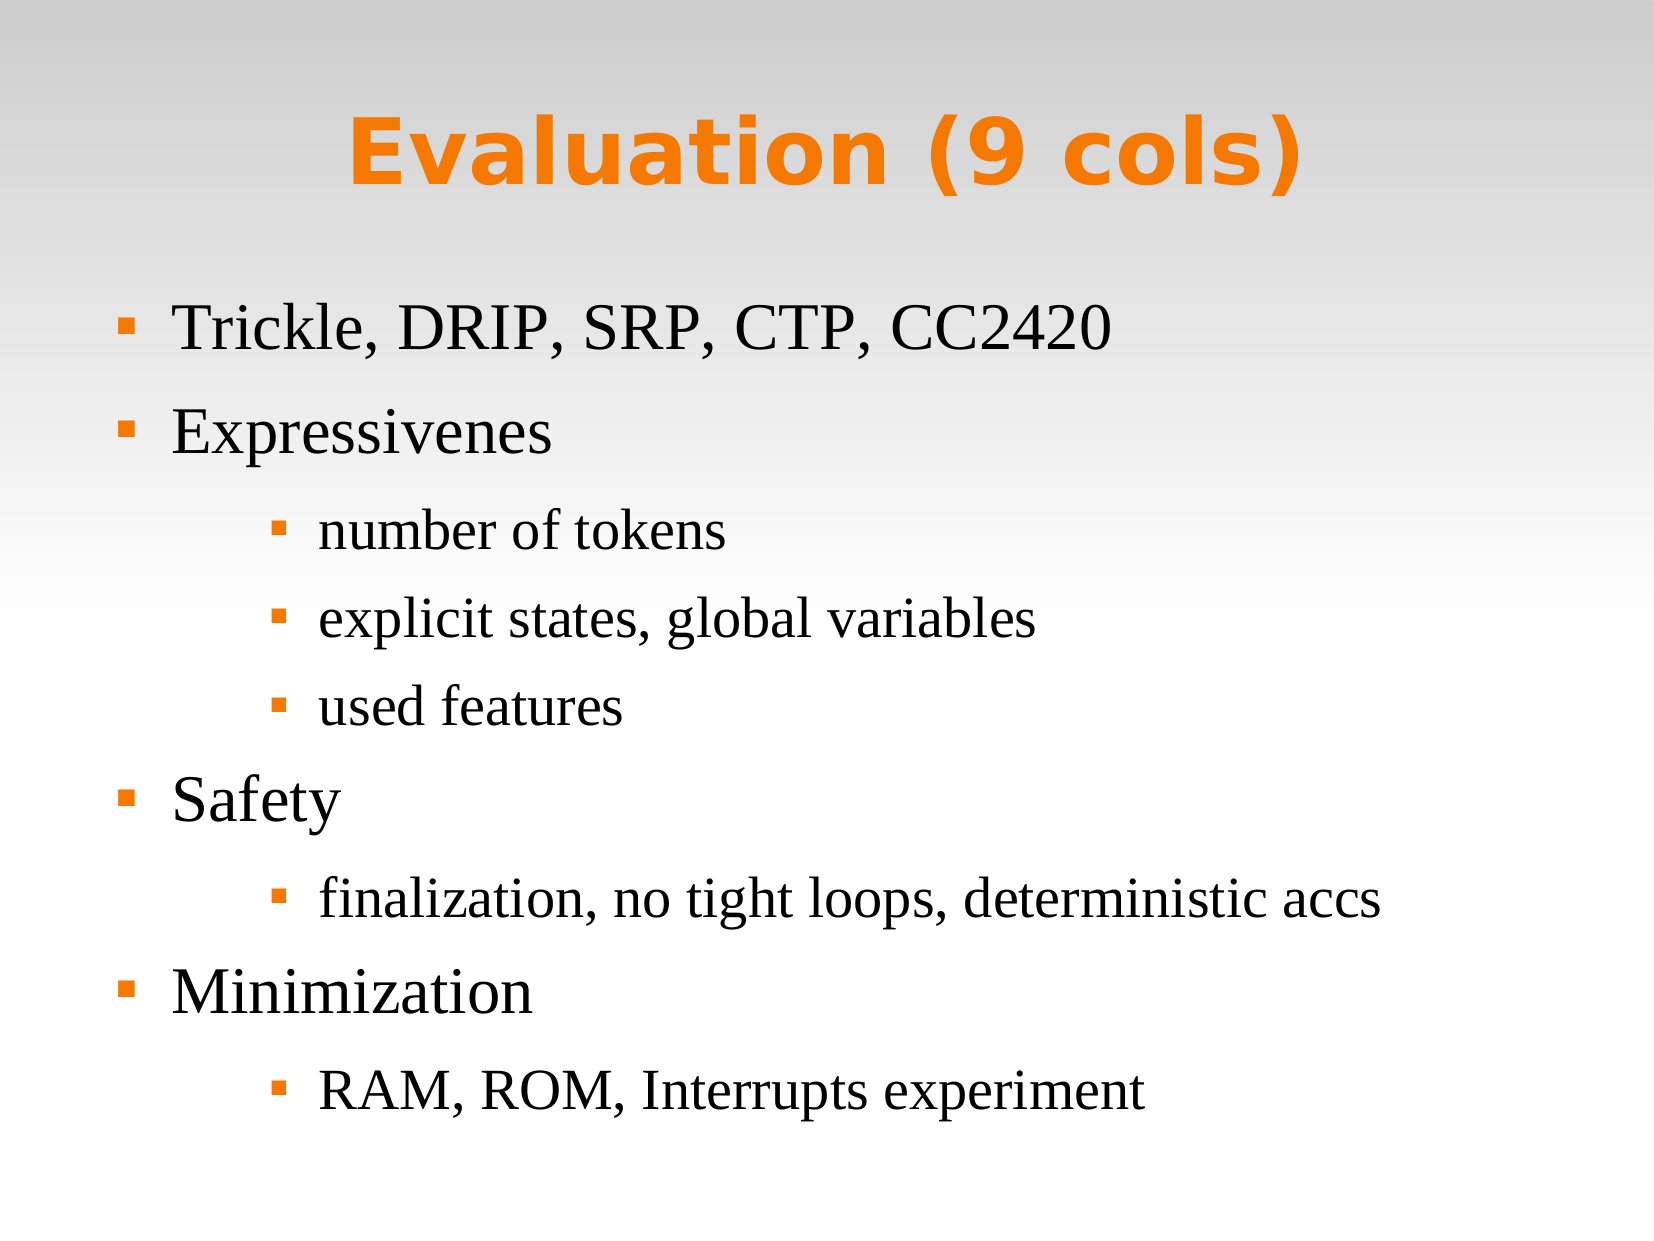

# Evaluation (9 cols)
Trickle, DRIP, SRP, CTP, CC2420
Expressivenes
number of tokens
explicit states, global variables
used features
Safety
finalization, no tight loops, deterministic accs
Minimization
RAM, ROM, Interrupts experiment